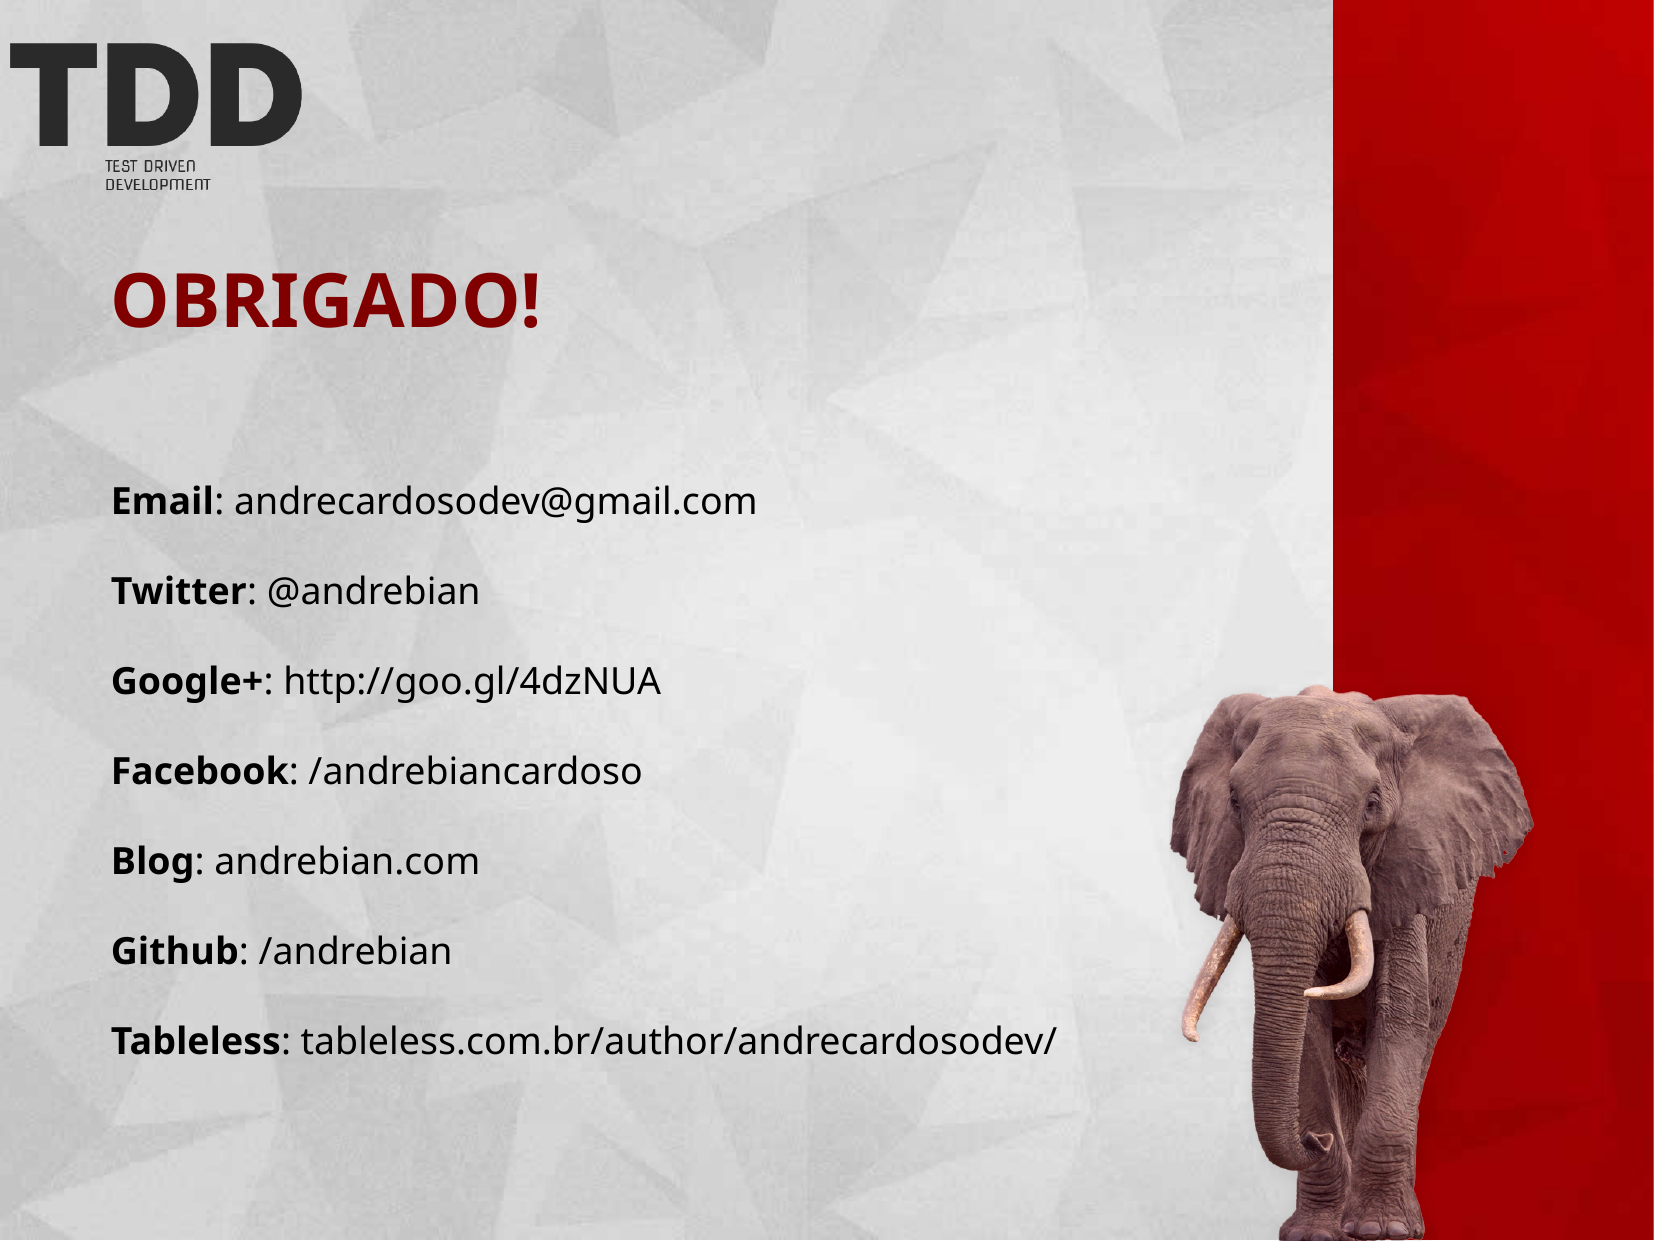

OBRIGADO!
Email: andrecardosodev@gmail.com
Twitter: @andrebian
Google+: http://goo.gl/4dzNUA
Facebook: /andrebiancardoso
Blog: andrebian.com
Github: /andrebian
Tableless: tableless.com.br/author/andrecardosodev/